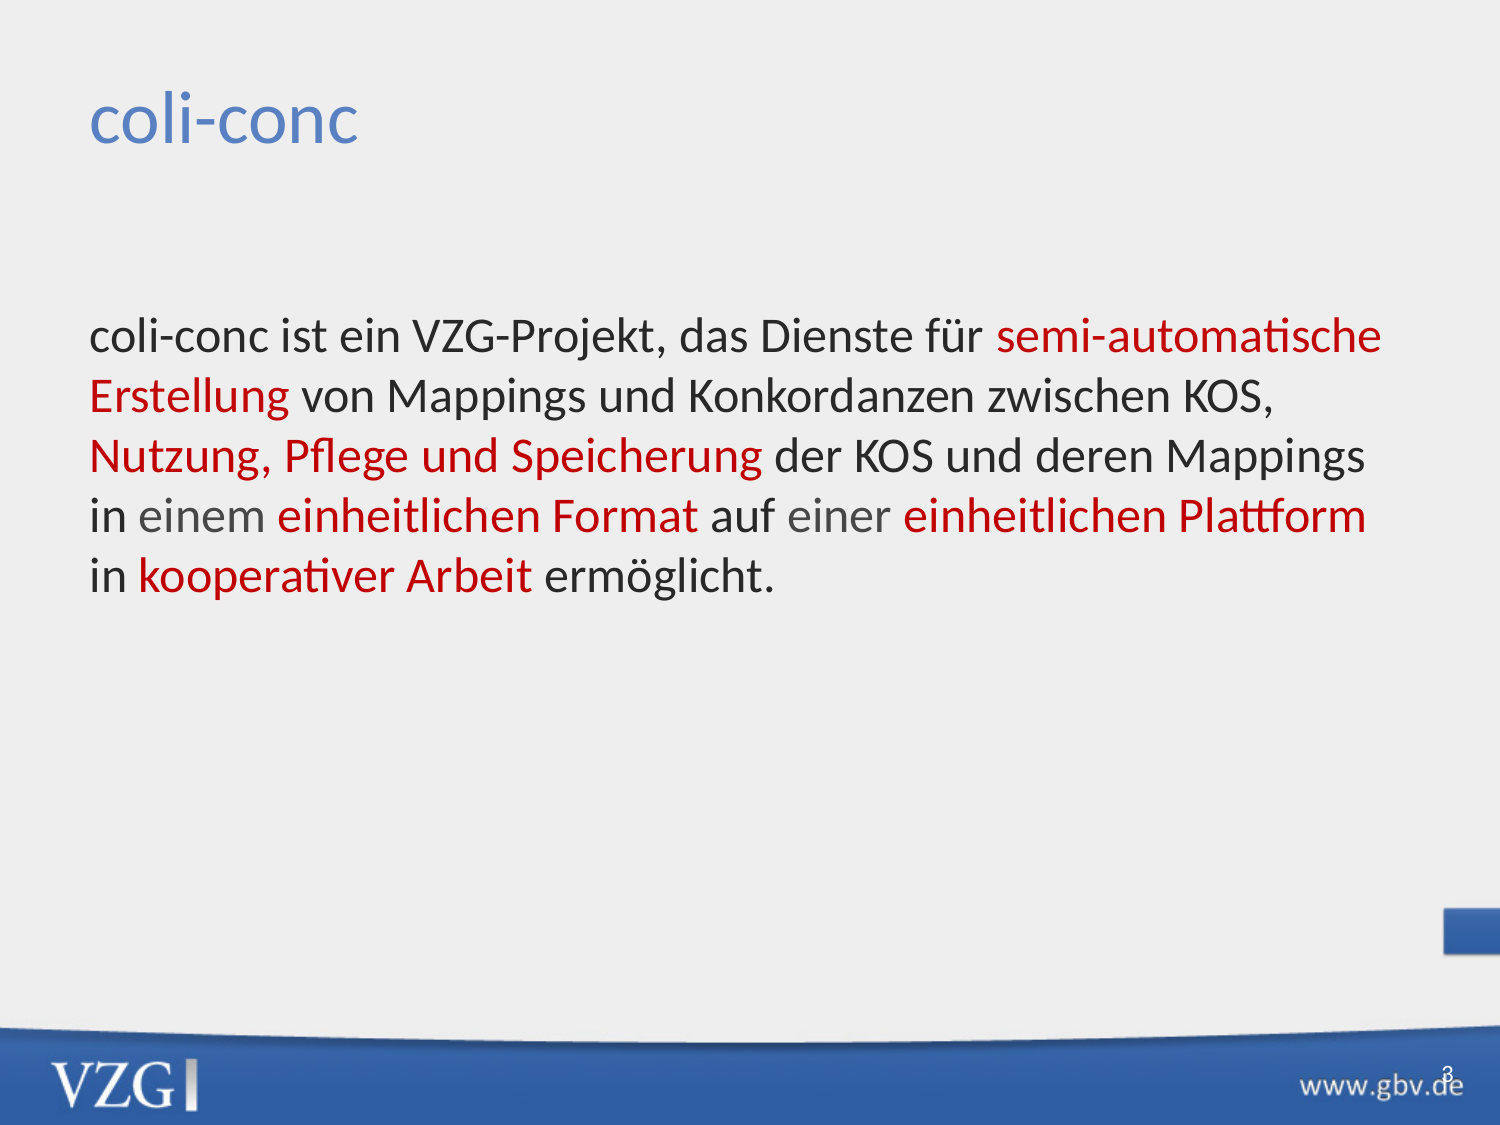

# coli-conc
coli-conc ist ein VZG-Projekt, das Dienste für semi-automatische Erstellung von Mappings und Konkordanzen zwischen KOS, Nutzung, Pflege und Speicherung der KOS und deren Mappings in einem einheitlichen Format auf einer einheitlichen Plattform in kooperativer Arbeit ermöglicht.
1